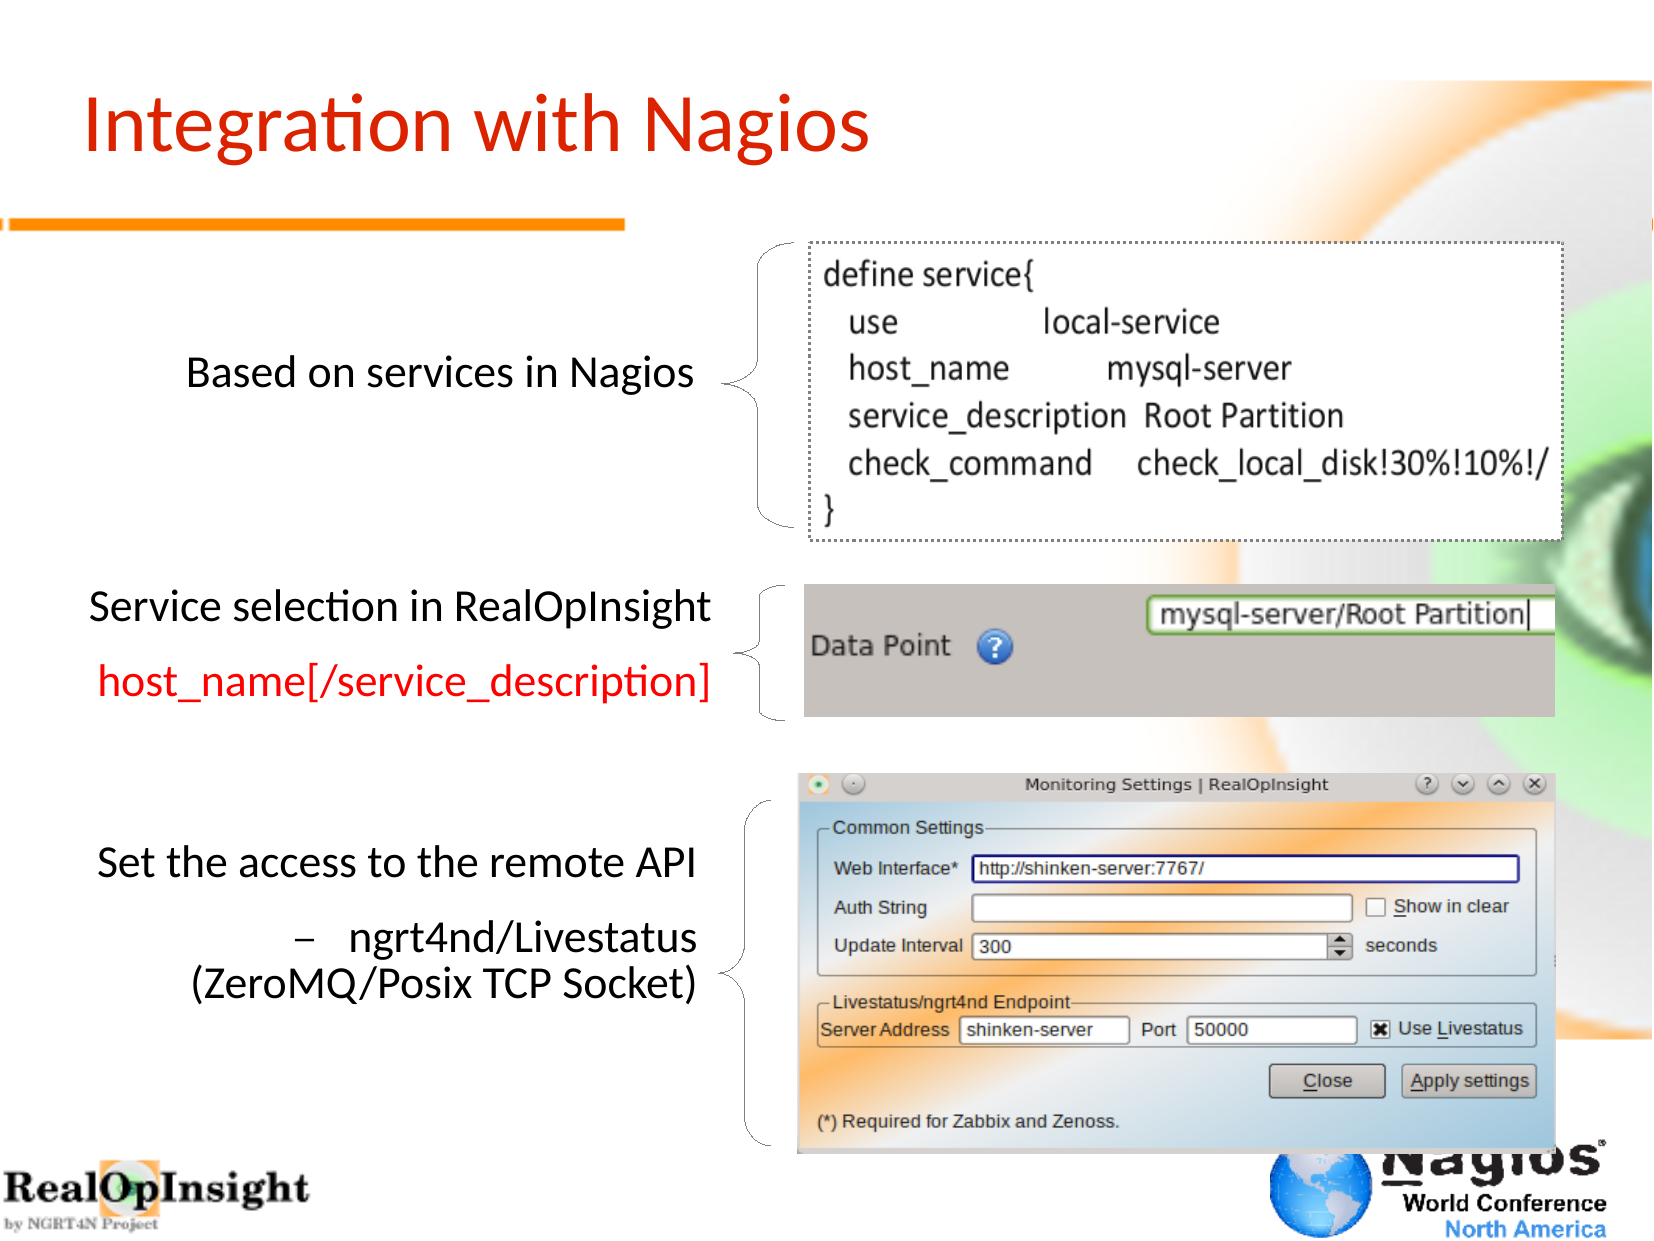

# Integration with Nagios
Based on services in Nagios
Service selection in RealOpInsight
host_name[/service_description]
Set the access to the remote API
ngrt4nd/Livestatus (ZeroMQ/Posix TCP Socket)